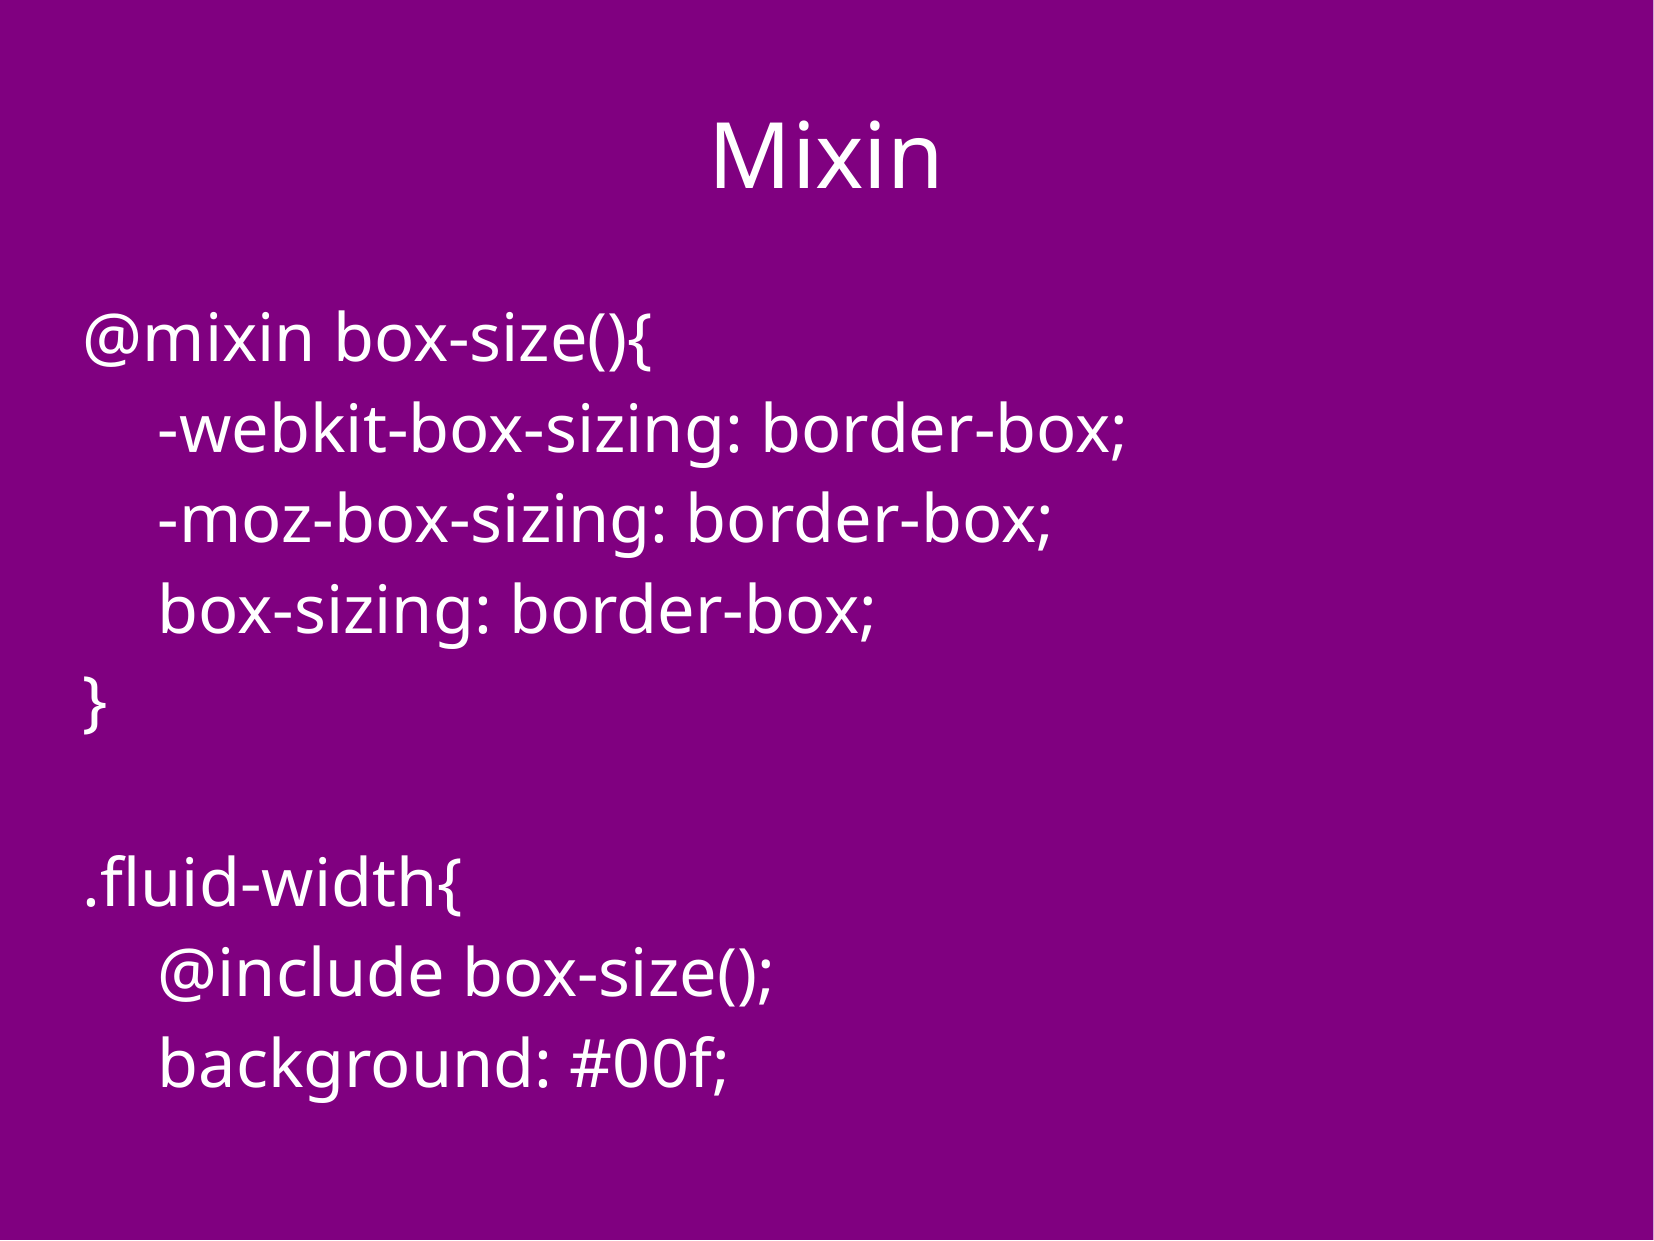

# Mixin
@mixin box-size(){
	-webkit-box-sizing: border-box;
	-moz-box-sizing: border-box;
	box-sizing: border-box;
}
.fluid-width{
	@include box-size();
	background: #00f;
}